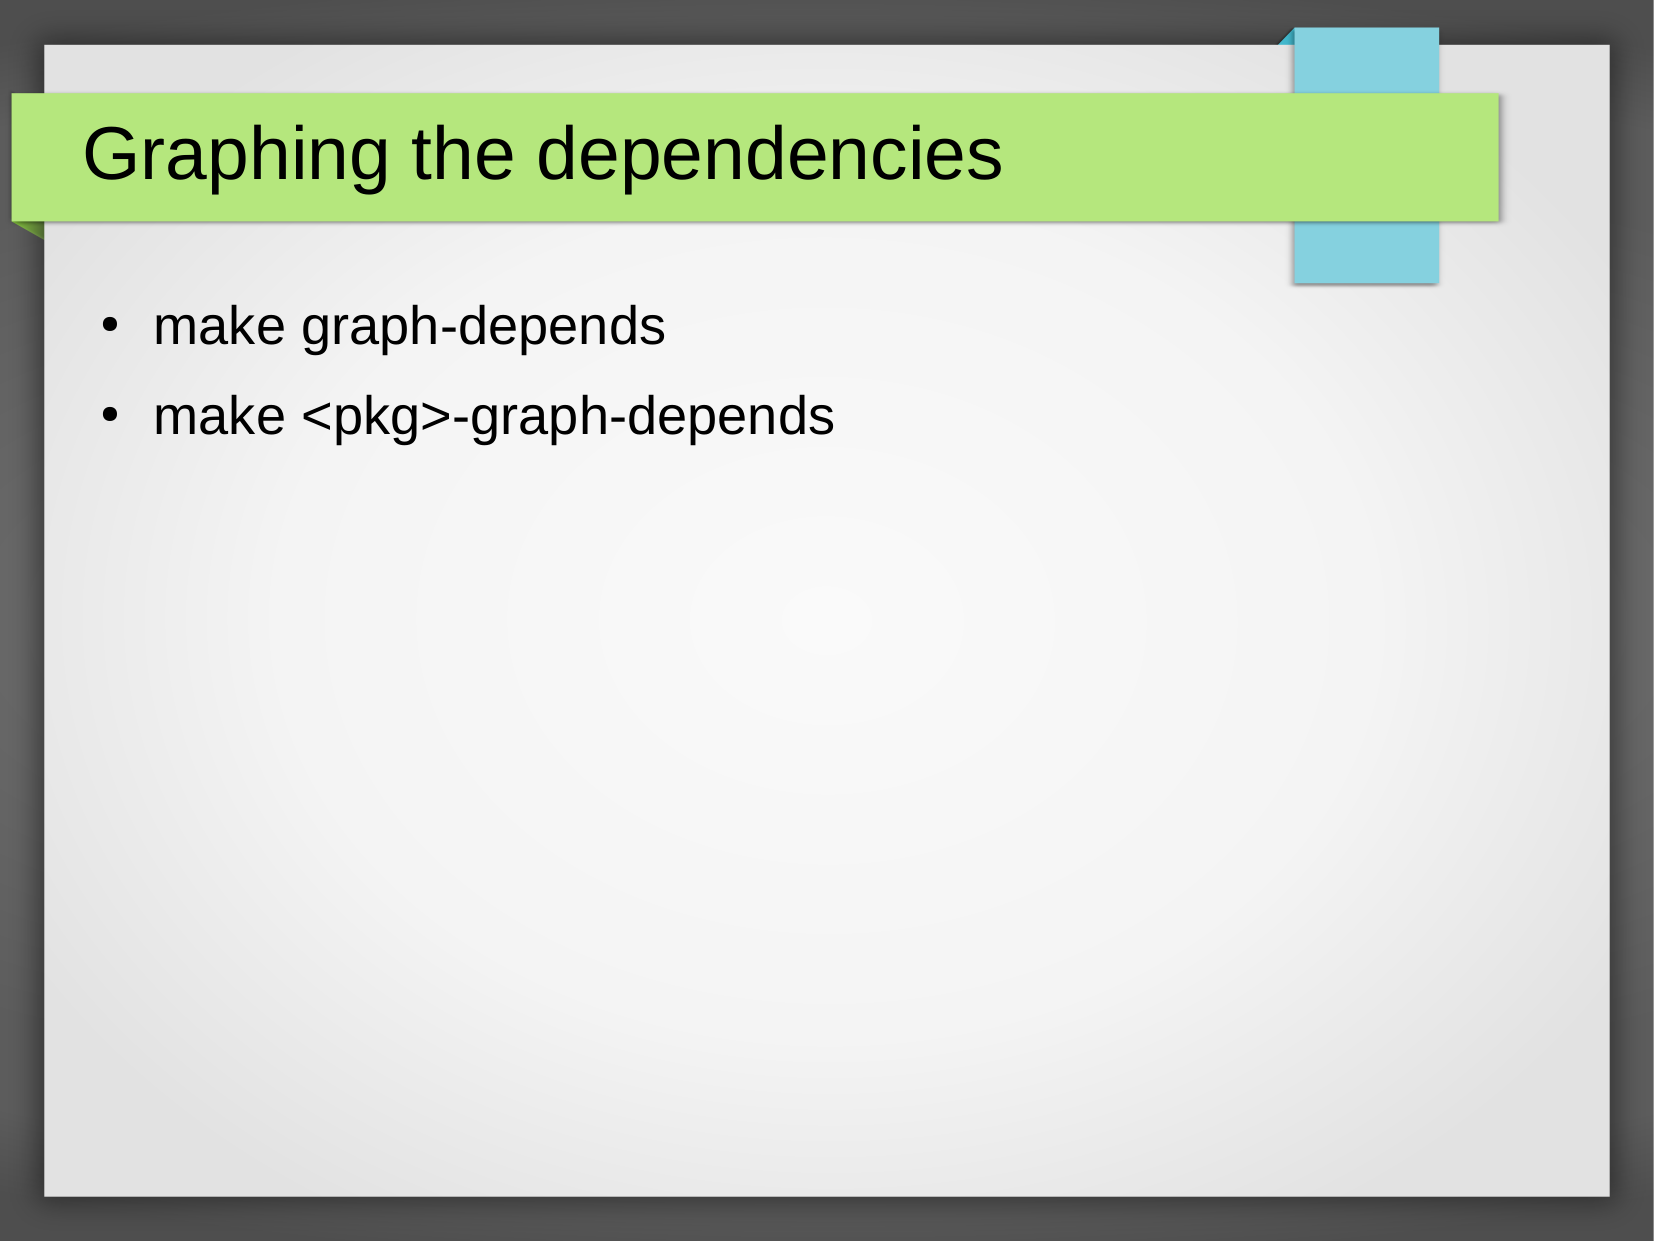

# Graphing the dependencies
make graph-depends
make <pkg>-graph-depends